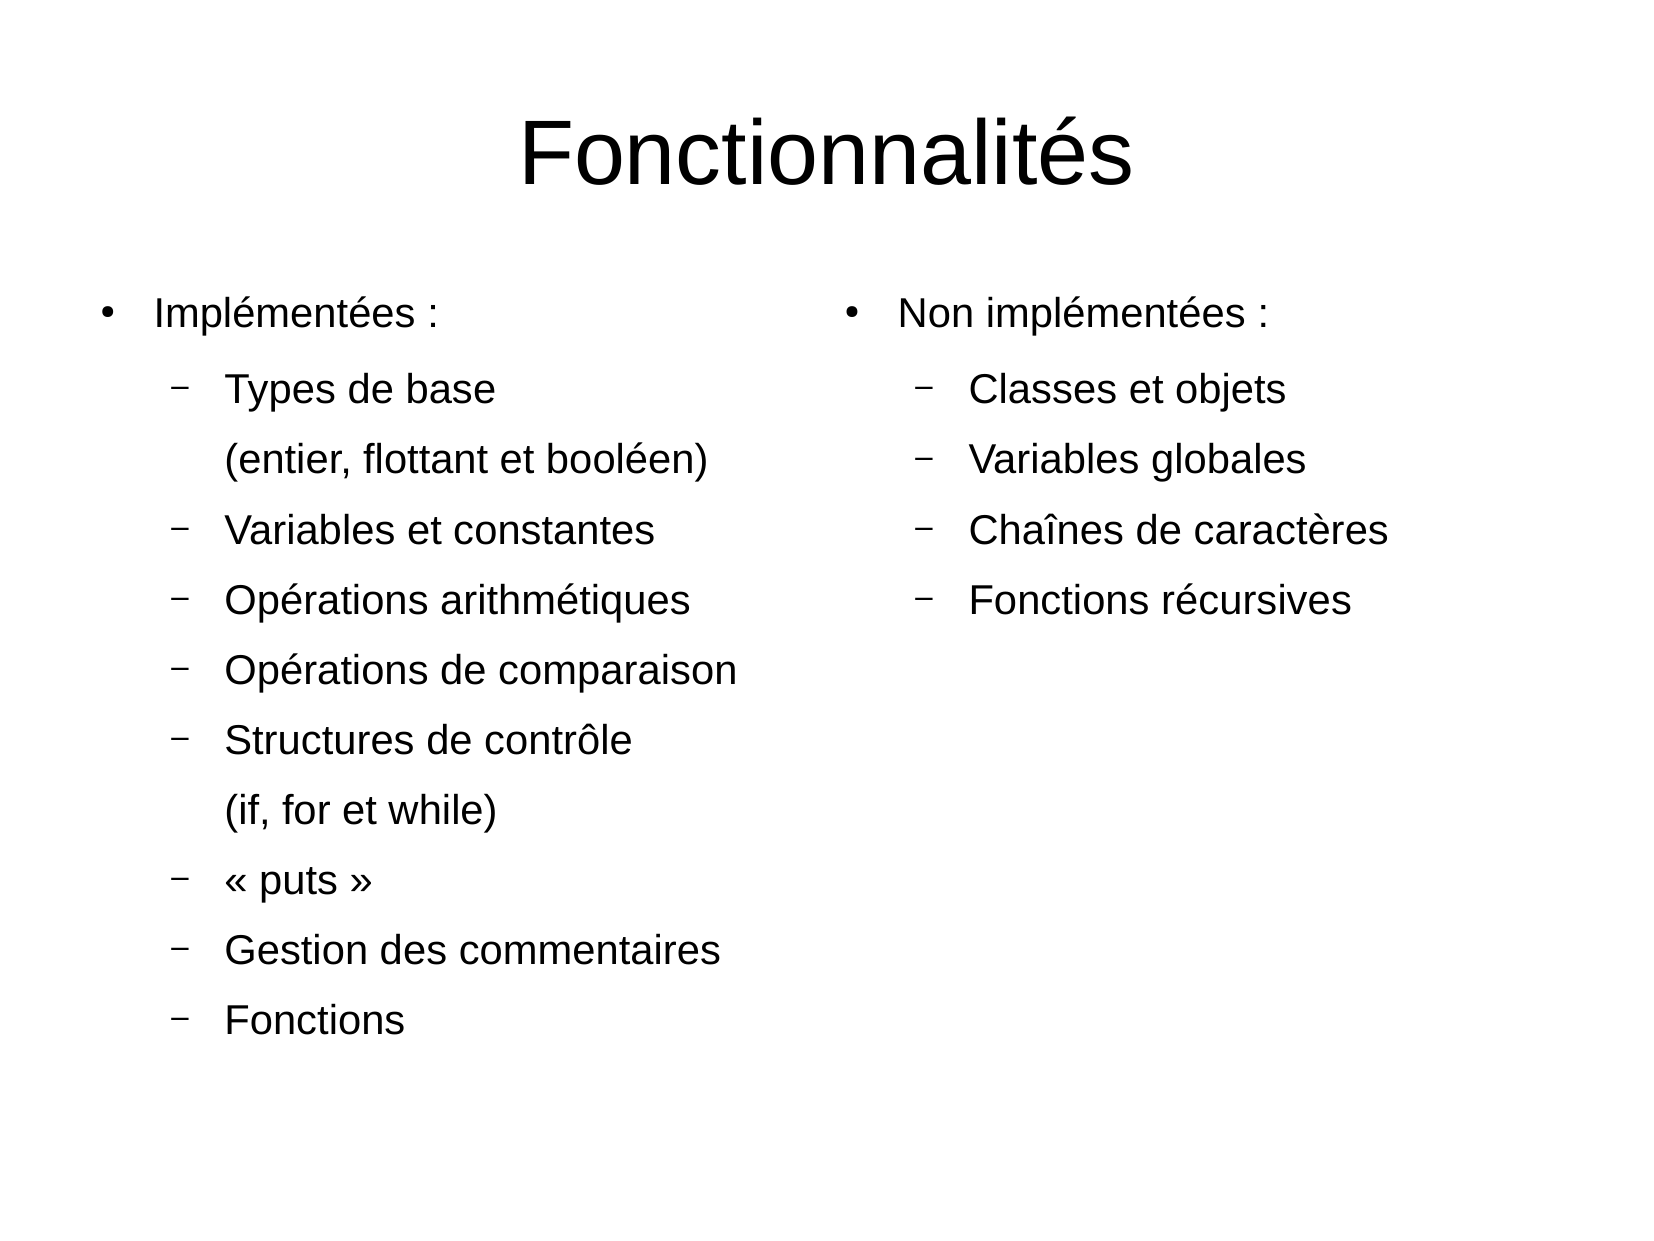

# Fonctionnalités
Implémentées :
Types de base
(entier, flottant et booléen)
Variables et constantes
Opérations arithmétiques
Opérations de comparaison
Structures de contrôle
(if, for et while)
« puts »
Gestion des commentaires
Fonctions
Non implémentées :
Classes et objets
Variables globales
Chaînes de caractères
Fonctions récursives